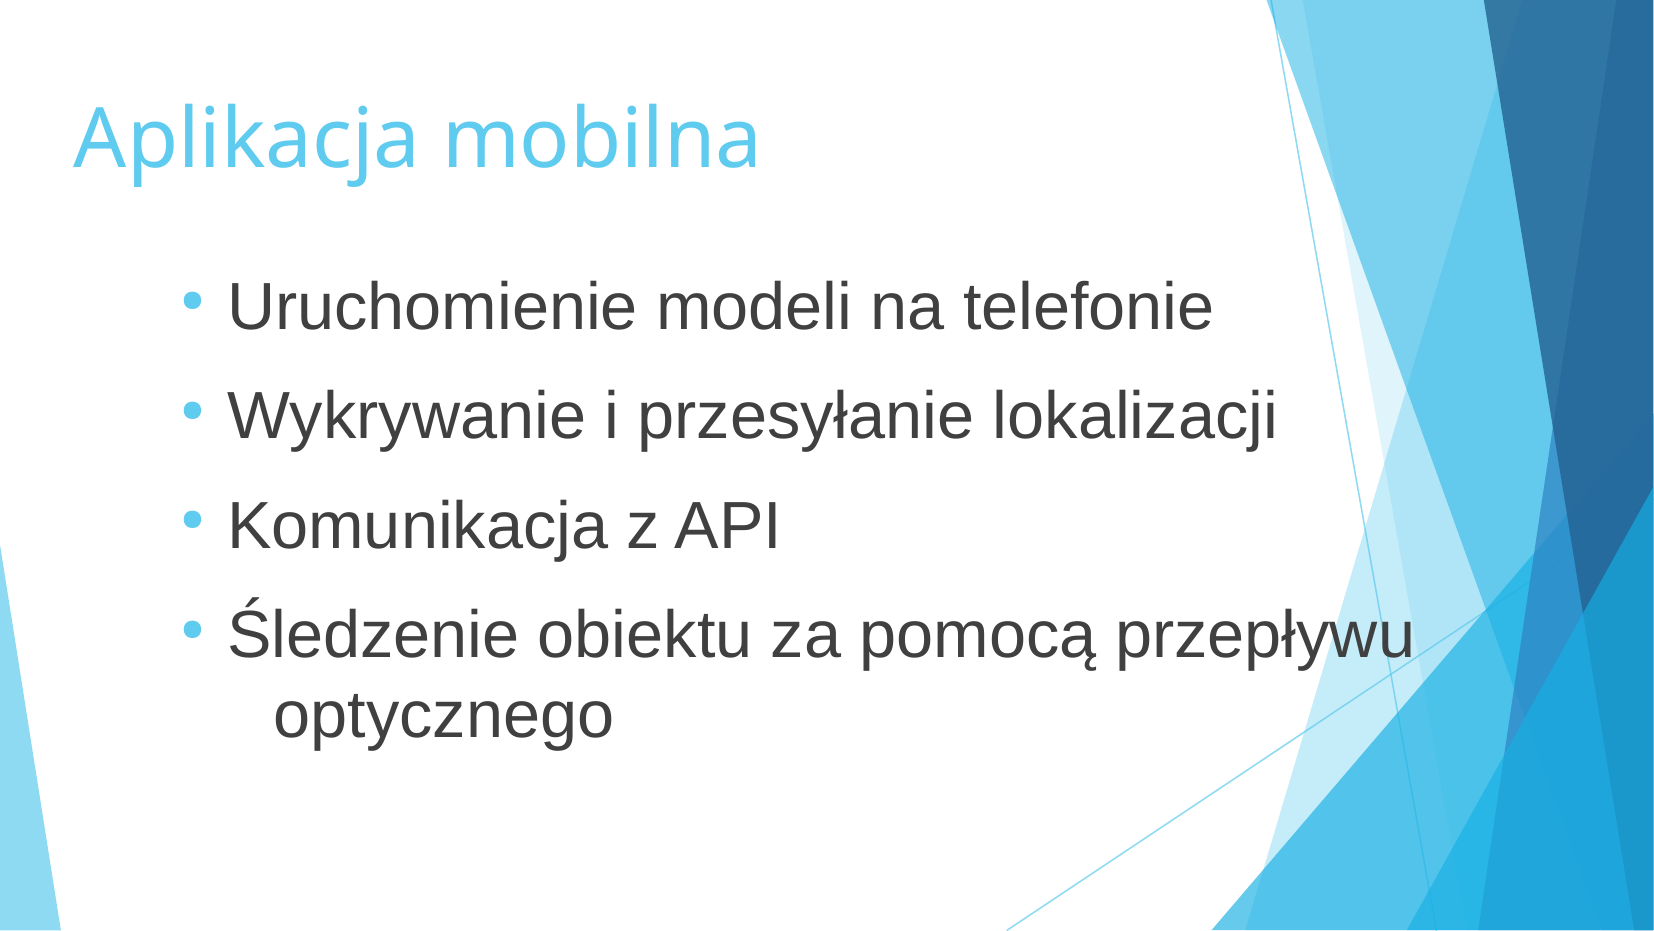

# Aplikacja mobilna
Uruchomienie modeli na telefonie
Wykrywanie i przesyłanie lokalizacji
Komunikacja z API
Śledzenie obiektu za pomocą przepływu optycznego